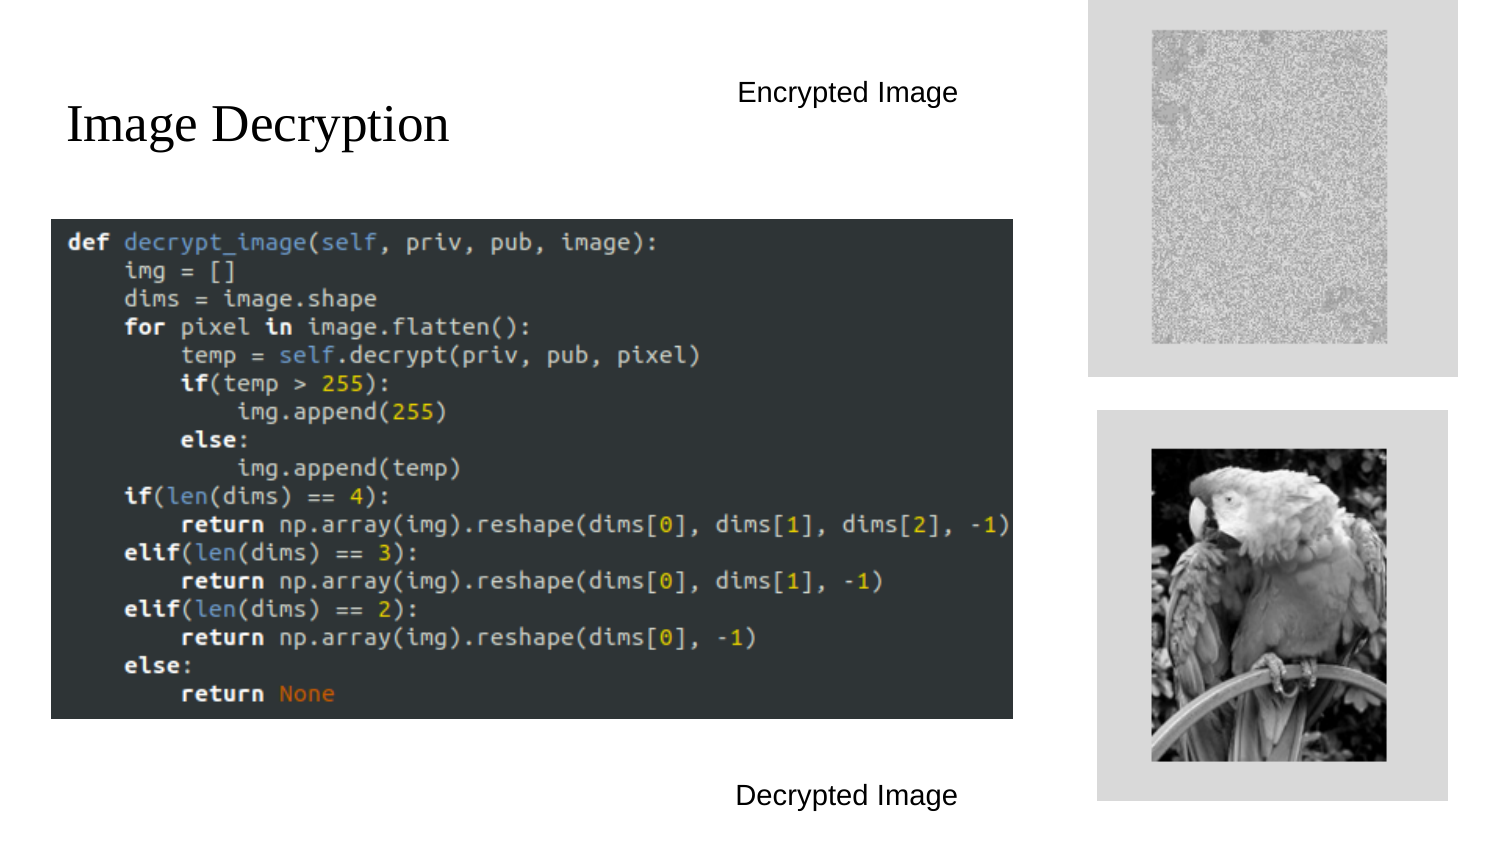

Encrypted Image
# Image Decryption
Decrypted Image